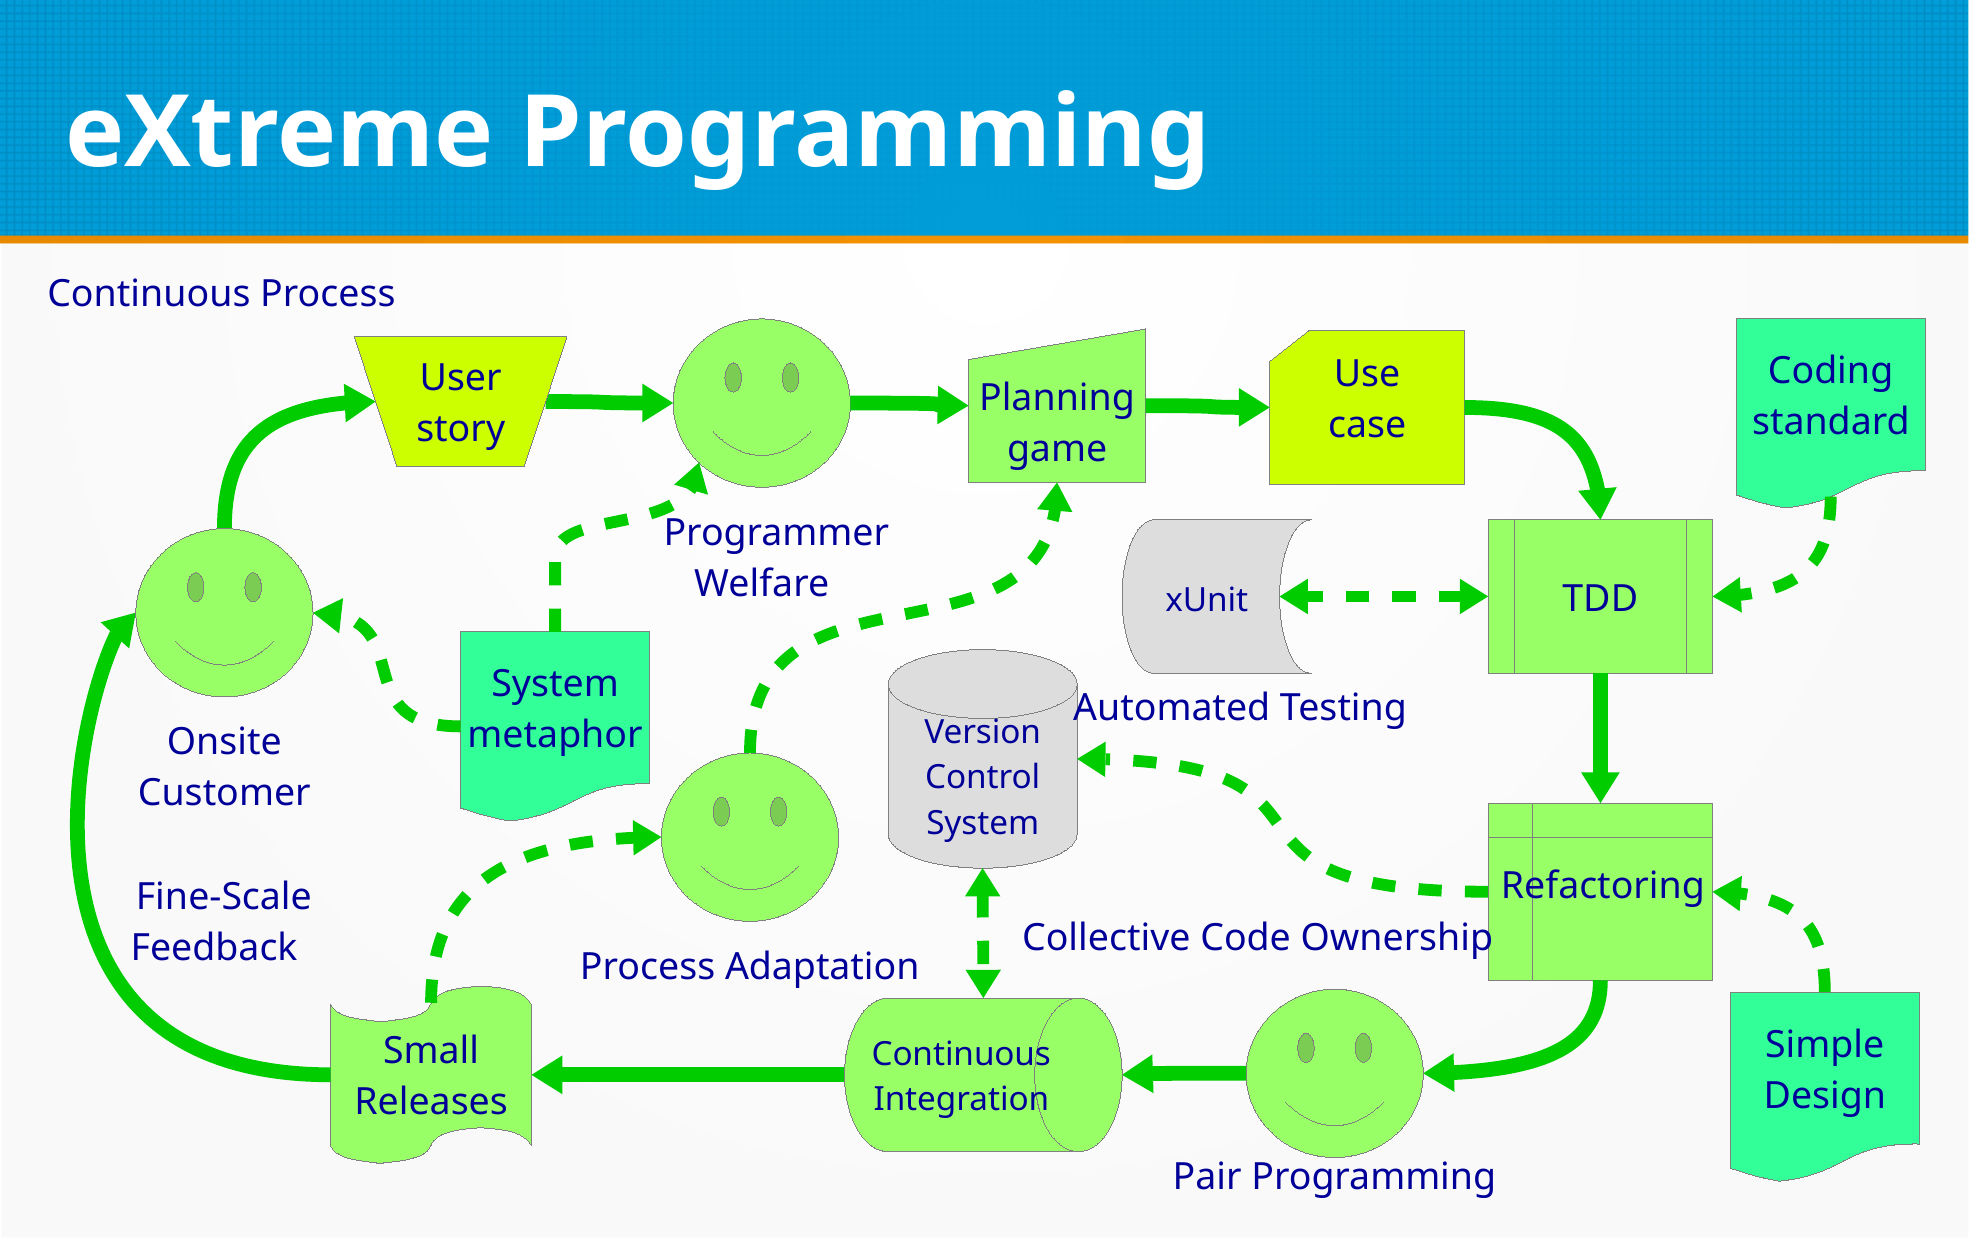

eXtreme Programming
Continuous Process
 Programmer
Welfare
Coding
standard
Planning
game
Use
case
User
story
xUnit
TDD
Onsite
Customer
System
metaphor
Version
Control
System
Automated Testing
Process Adaptation
Refactoring
Collective Code Ownership
Small
Releases
Pair Programming
Simple
Design
Continuous
Integration